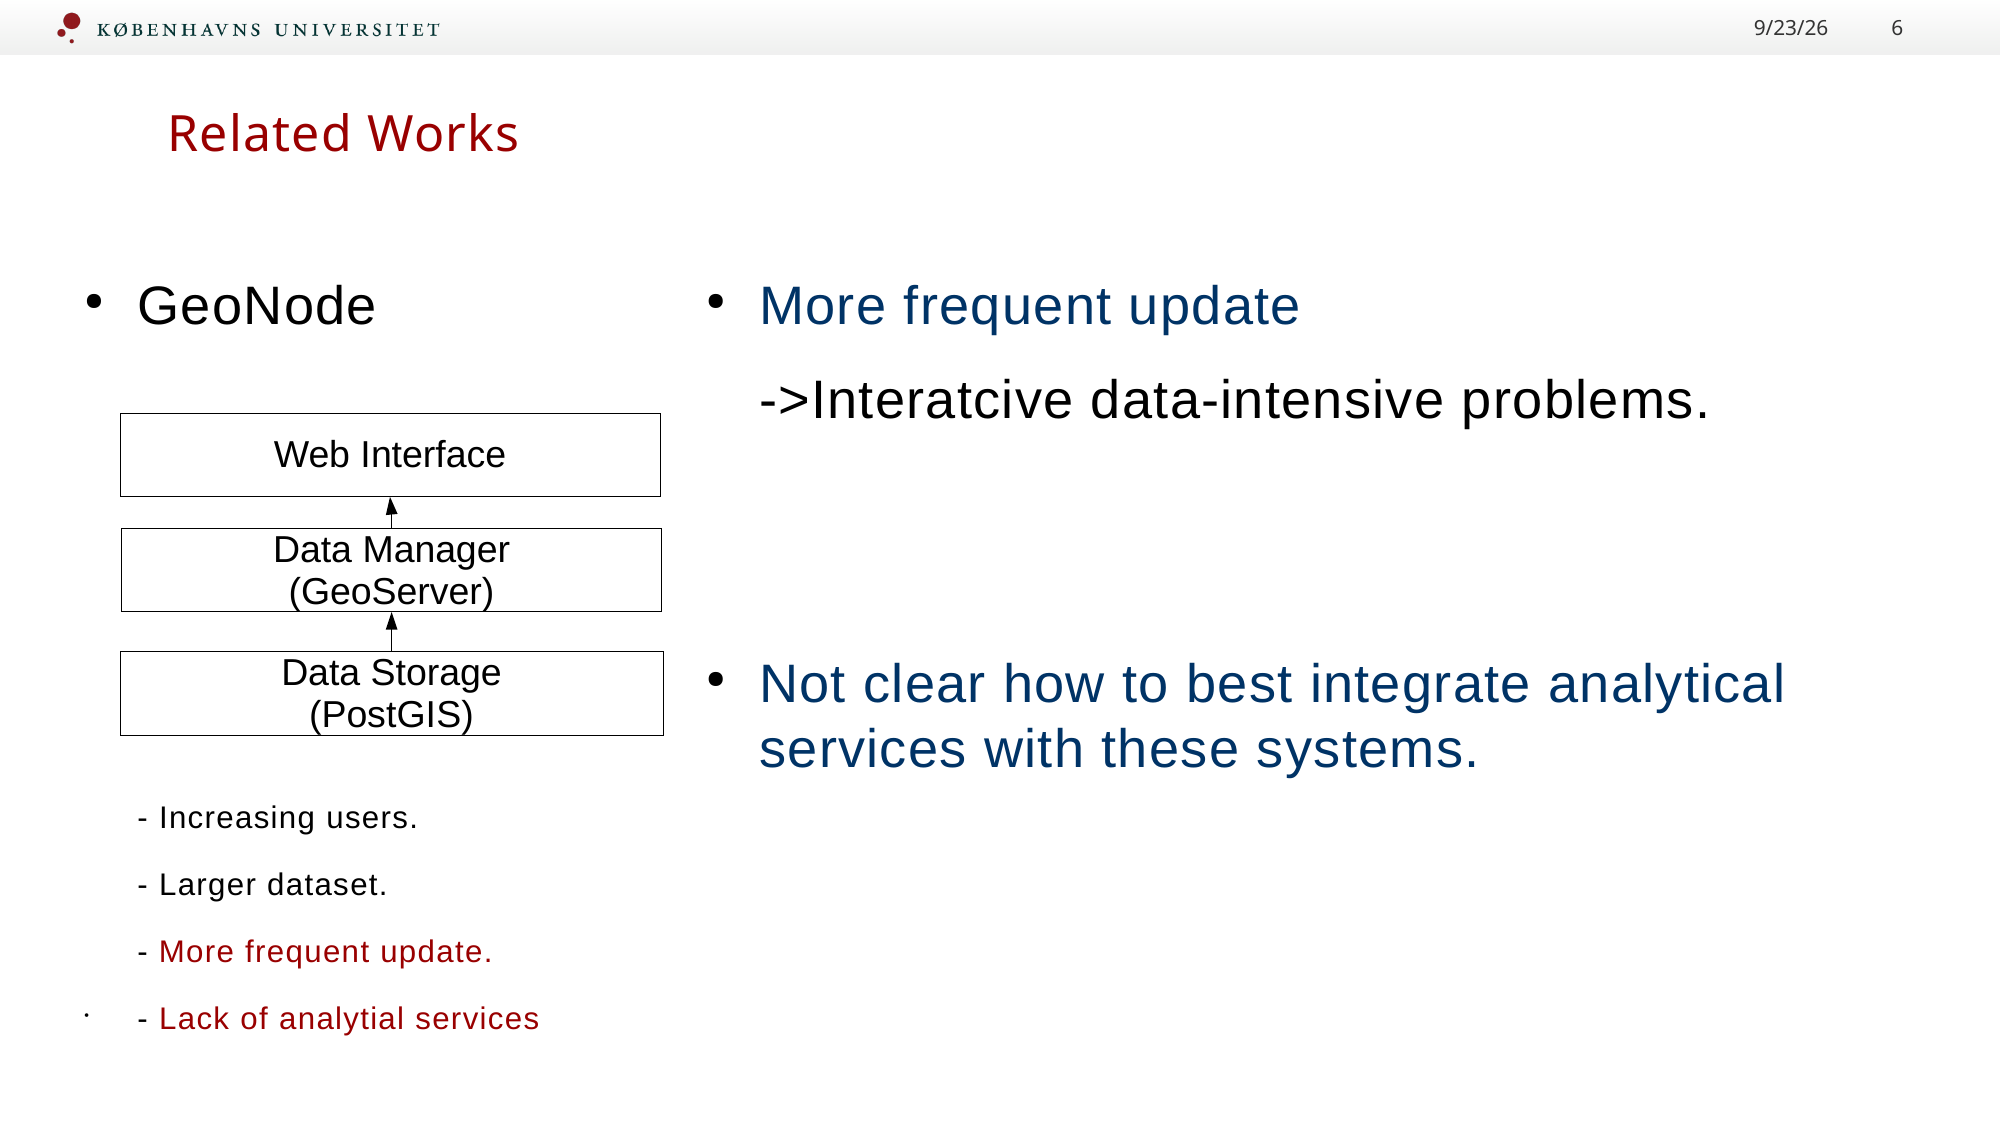

#
Related Works
More frequent update
->Interatcive data-intensive problems.
Not clear how to best integrate analytical services with these systems.
GeoNode
- Increasing users.
- Larger dataset.
- More frequent update.
- Lack of analytial services
Web Interface
Data Manager
(GeoServer)
Data Storage
(PostGIS)